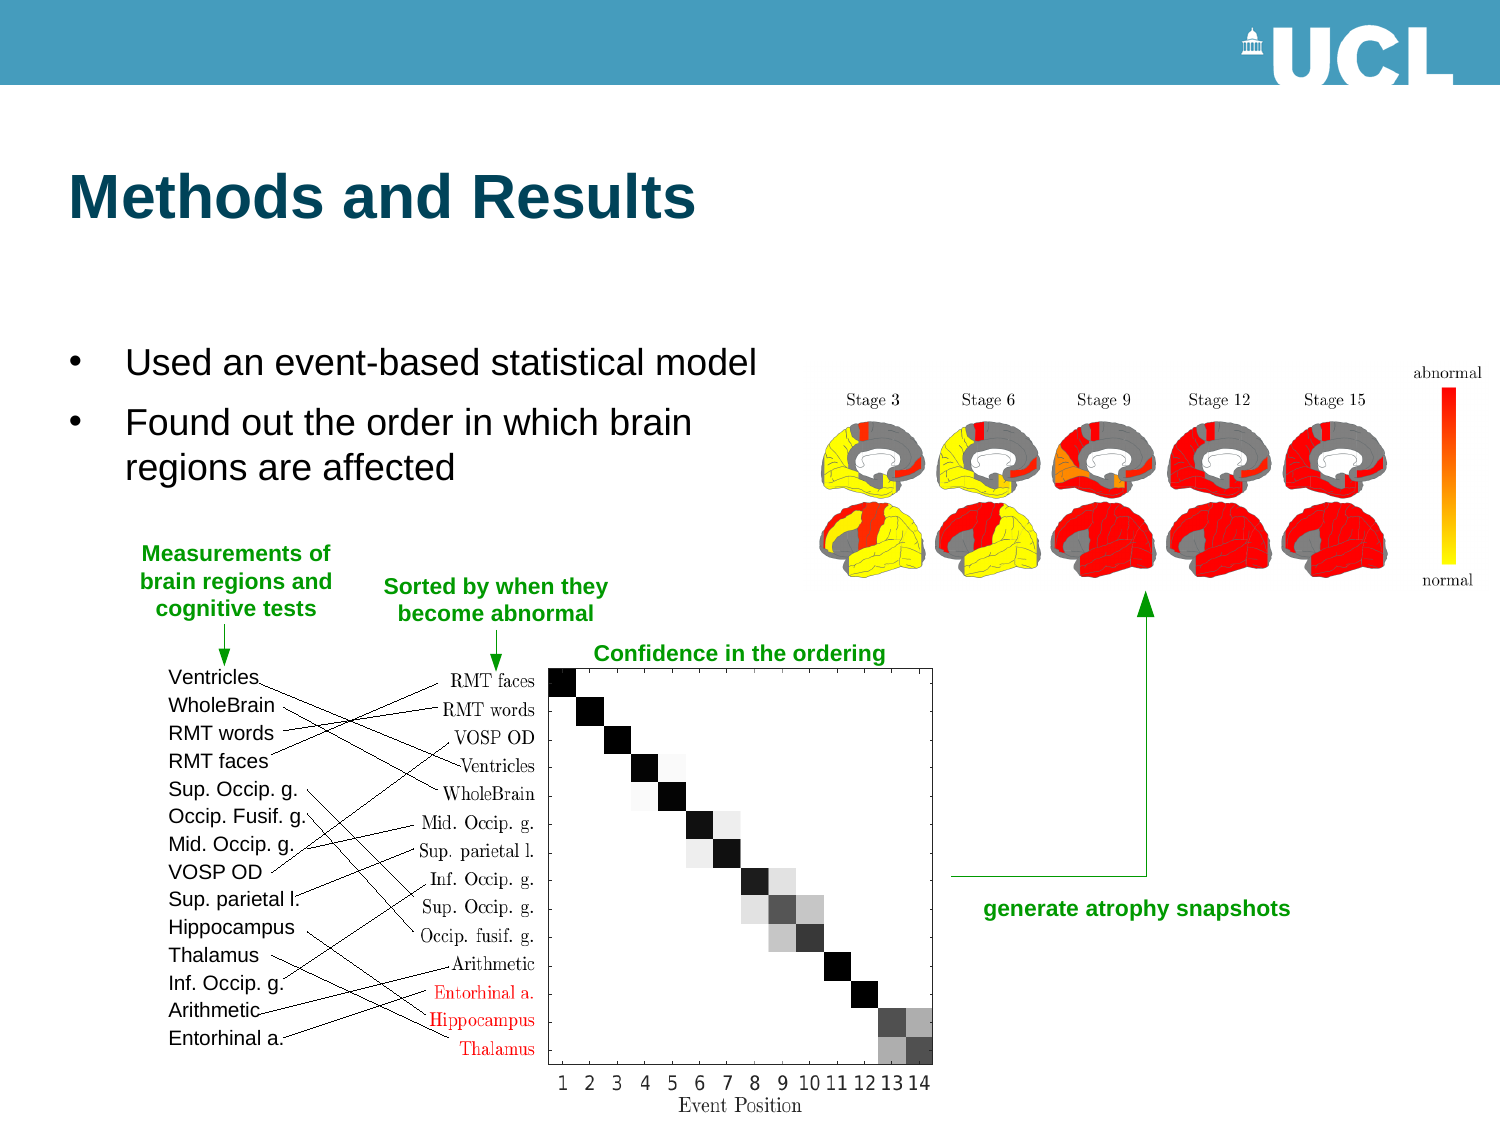

# Methods and Results
Used an event-based statistical model
Found out the order in which brain regions are affected
Measurements of brain regions and cognitive tests
Sorted by when they become abnormal
Confidence in the ordering
Ventricles
WholeBrain
RMT words
RMT faces
Sup. Occip. g.
Occip. Fusif. g.
Mid. Occip. g.
VOSP OD
Sup. parietal l.
Hippocampus
Thalamus
Inf. Occip. g.
Arithmetic
Entorhinal a.
generate atrophy snapshots